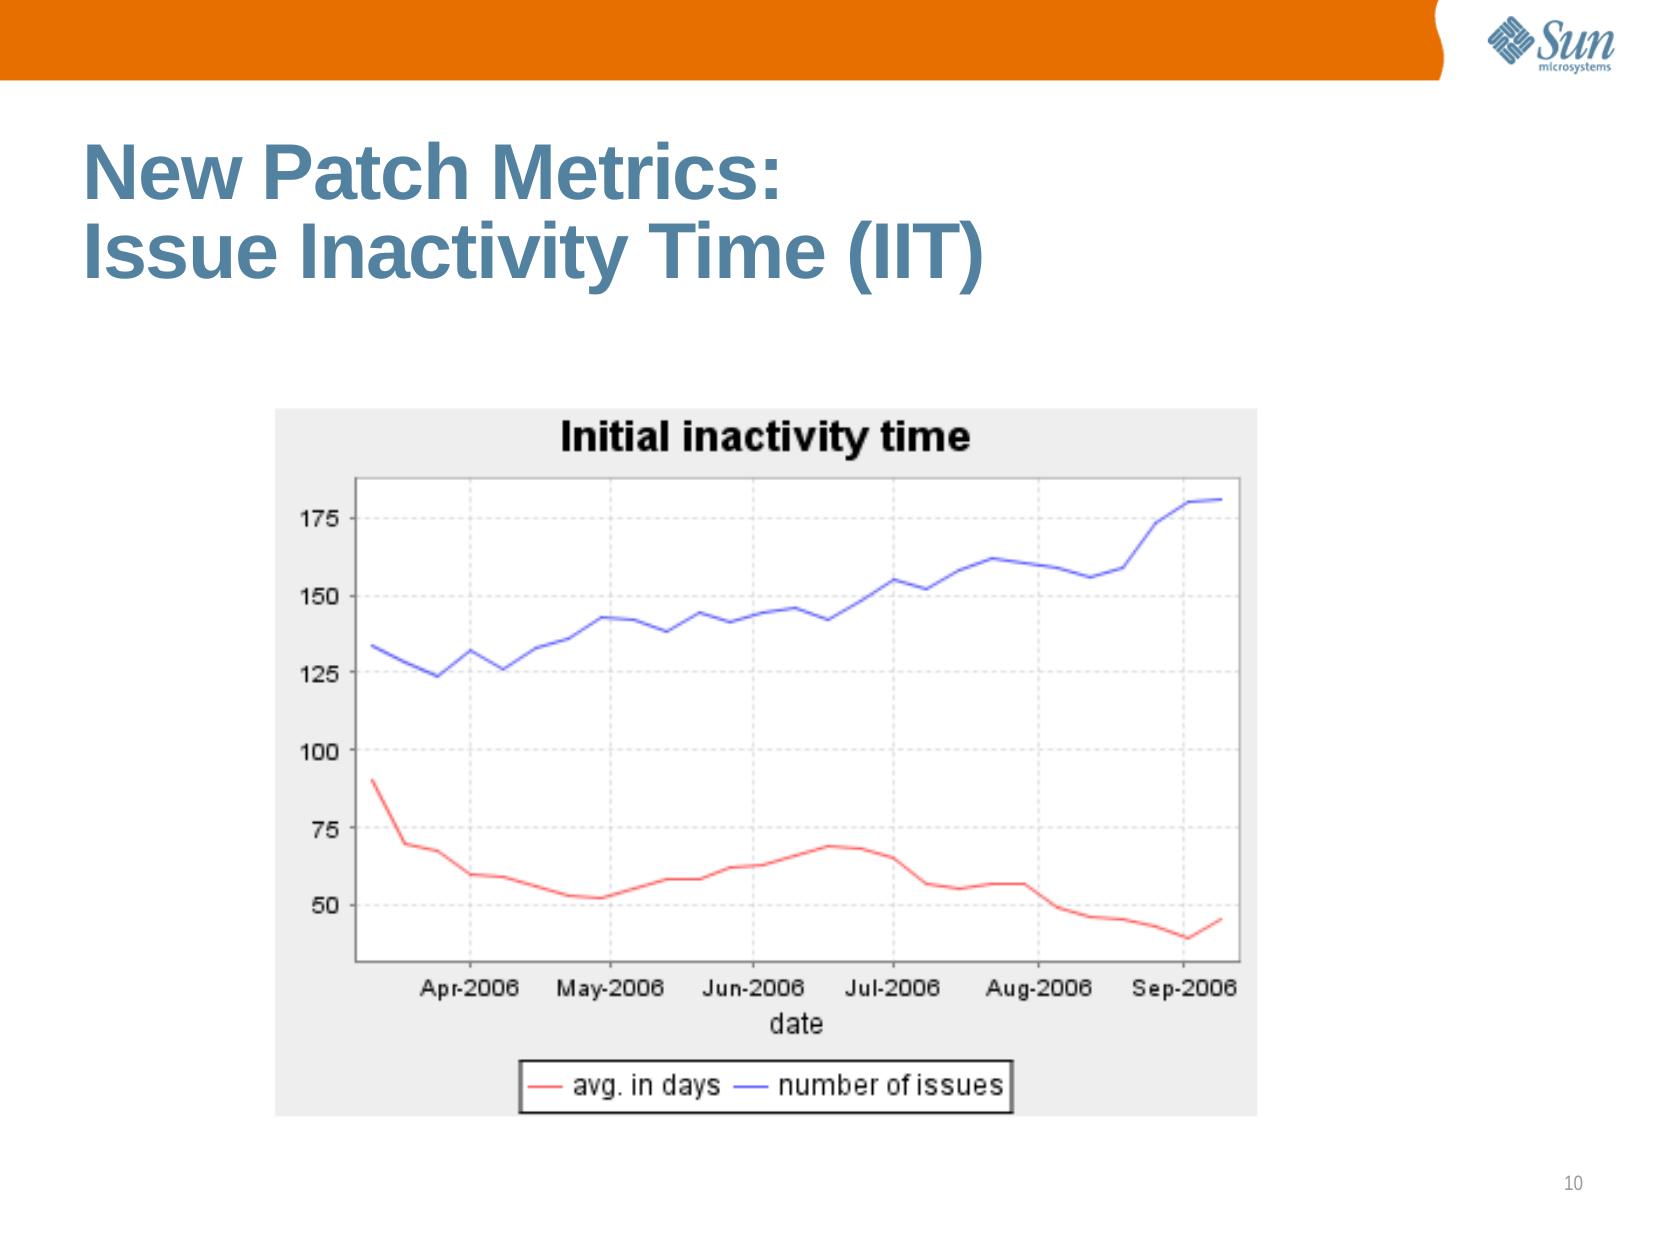

# New Patch Metrics: Issue Inactivity Time (IIT)